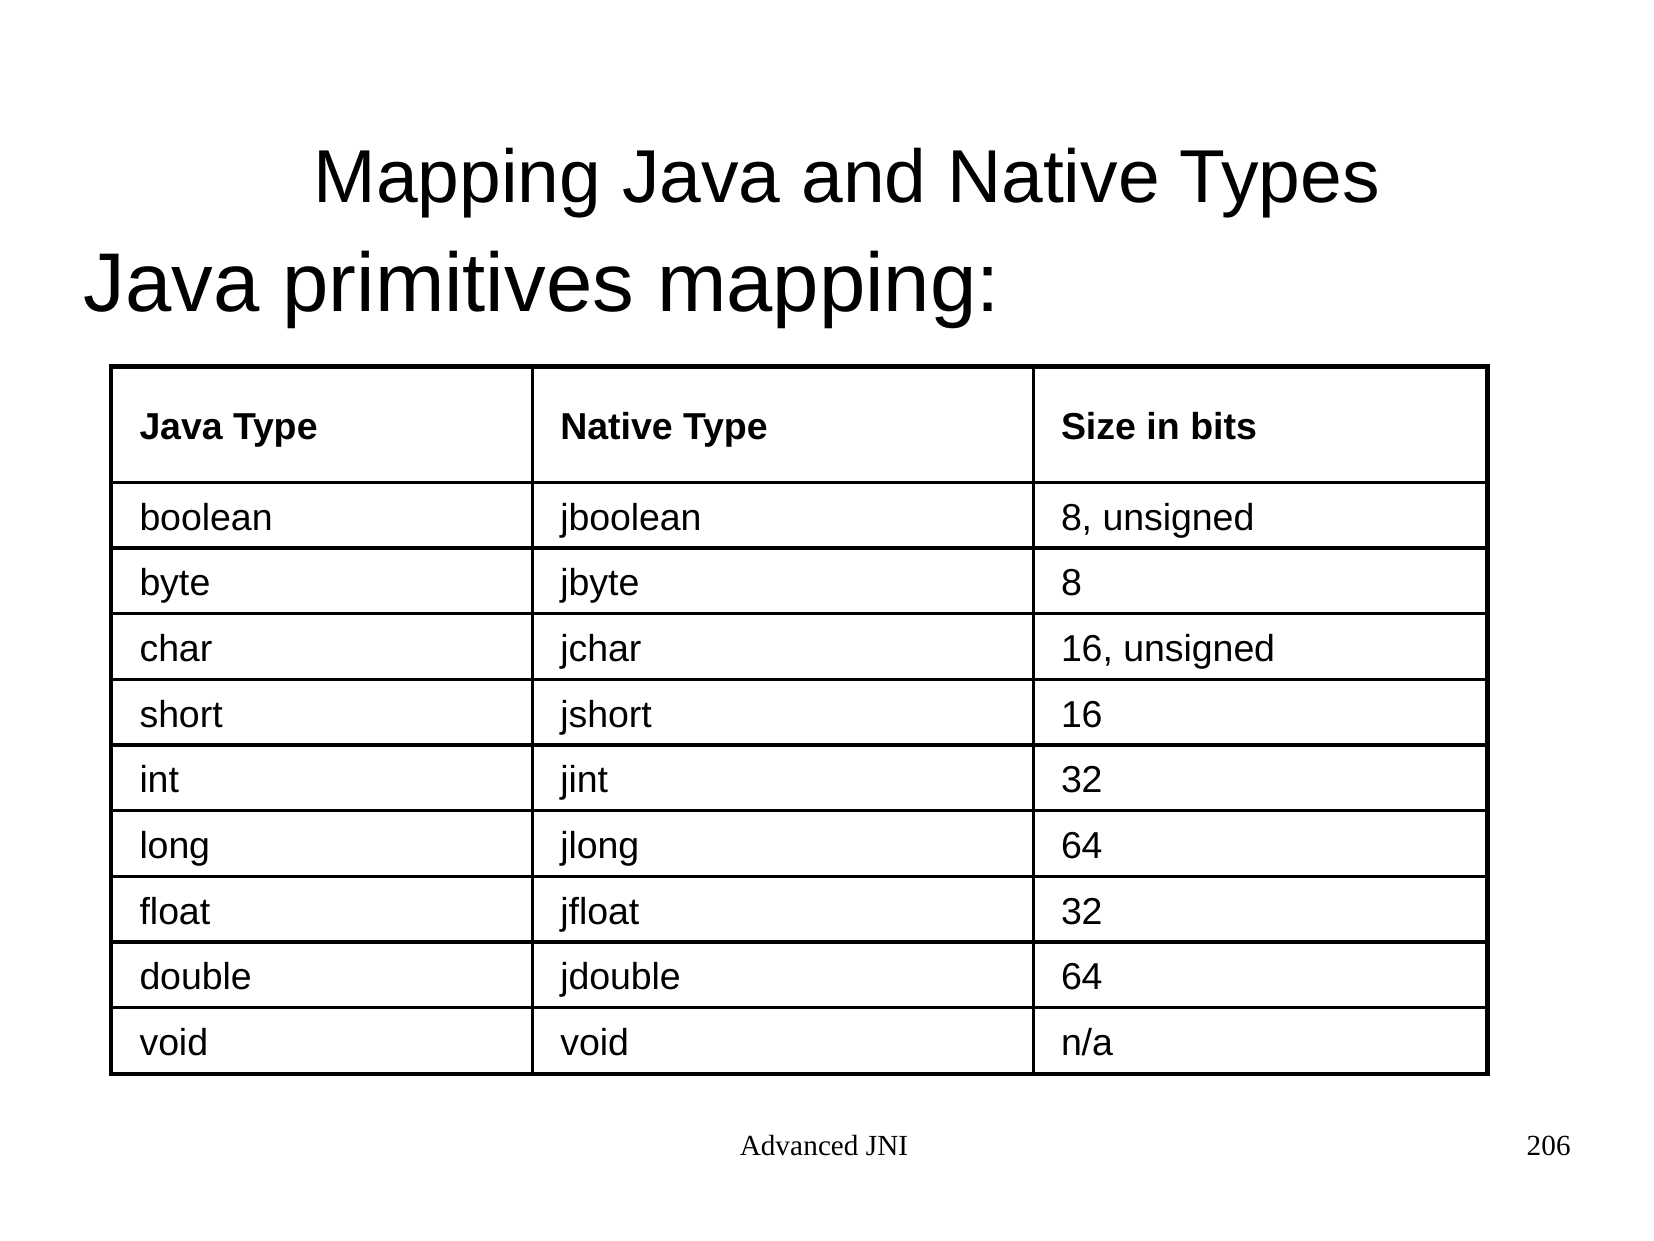

# Mapping Java and Native Types
Java primitives mapping:
Java Type
Native Type
Size in bits
boolean
jboolean
8, unsigned
byte
jbyte
8
char
jchar
16, unsigned
short
jshort
16
int
jint
32
long
jlong
64
float
jfloat
32
double
jdouble
64
void
void
n/a
Advanced JNI
206